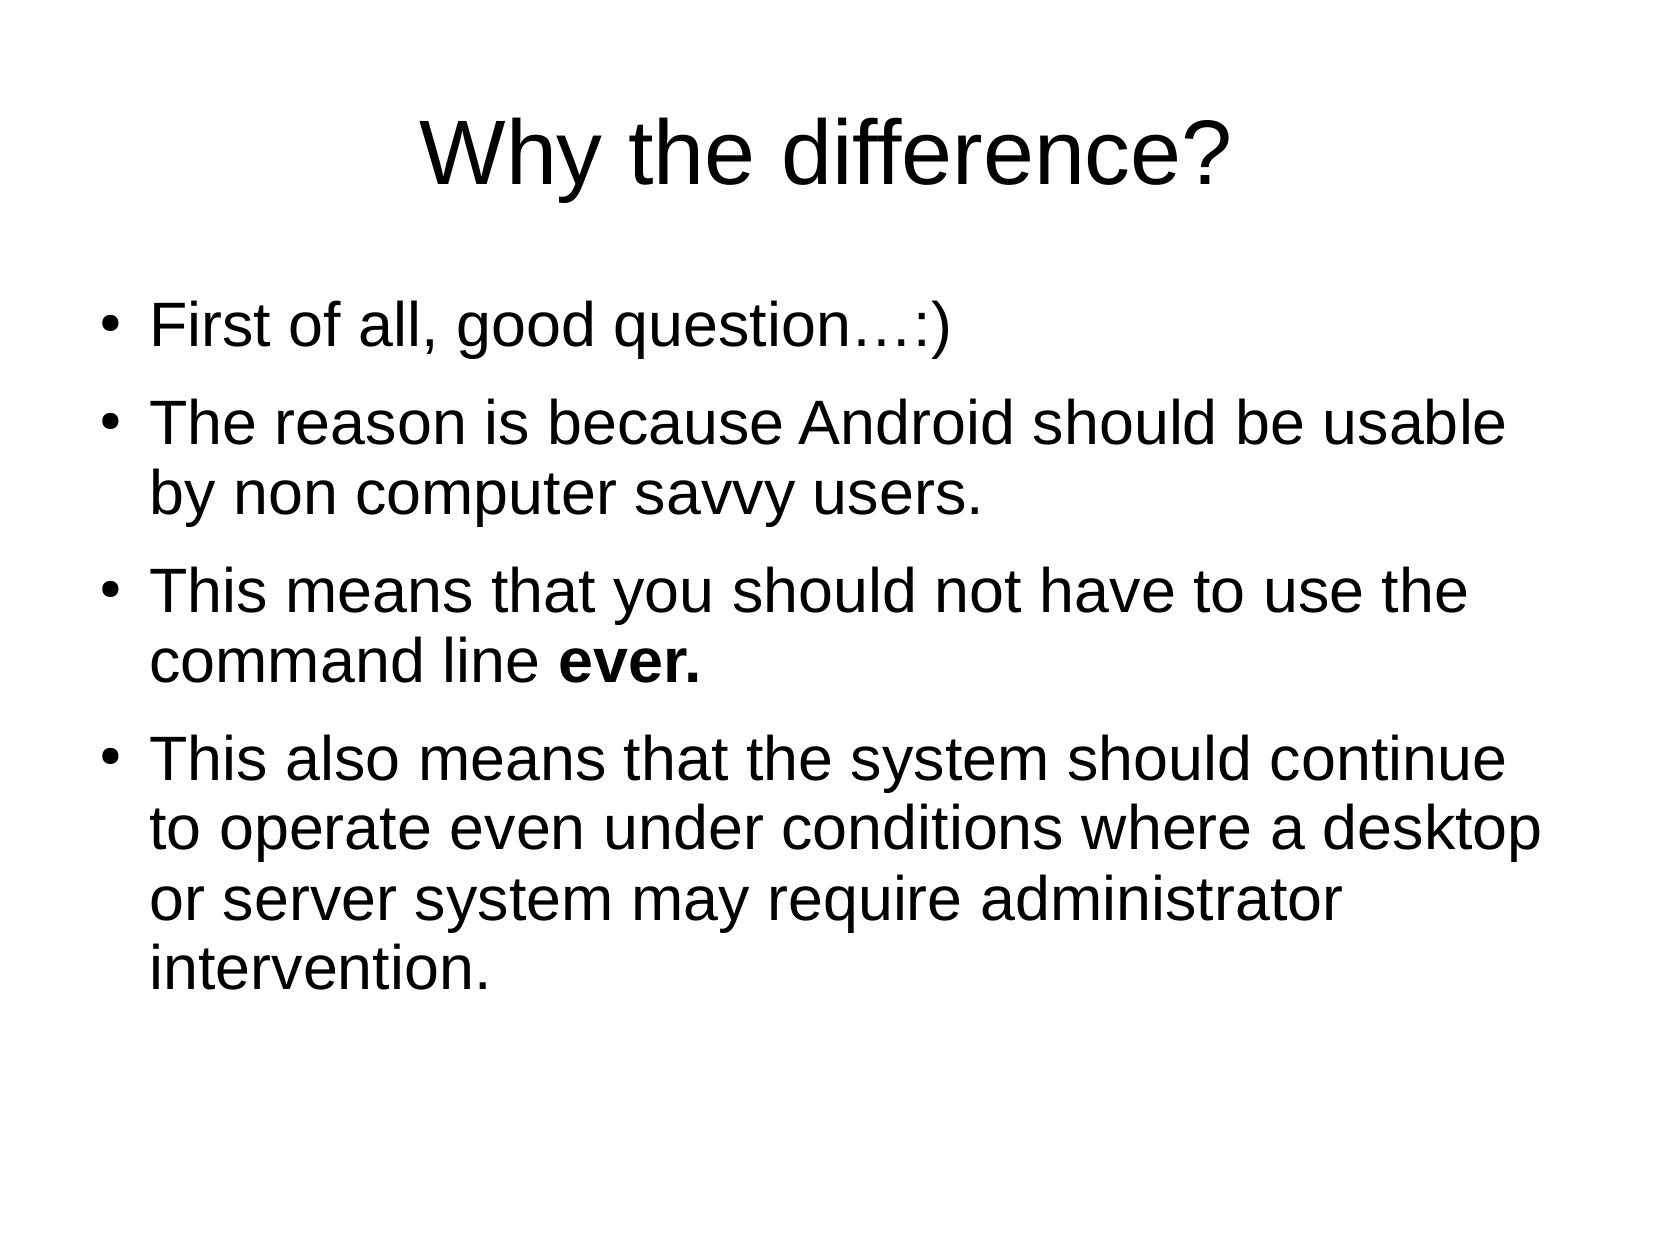

# Why the difference?
First of all, good question…:)
The reason is because Android should be usable by non computer savvy users.
This means that you should not have to use the command line ever.
This also means that the system should continue to operate even under conditions where a desktop or server system may require administrator intervention.